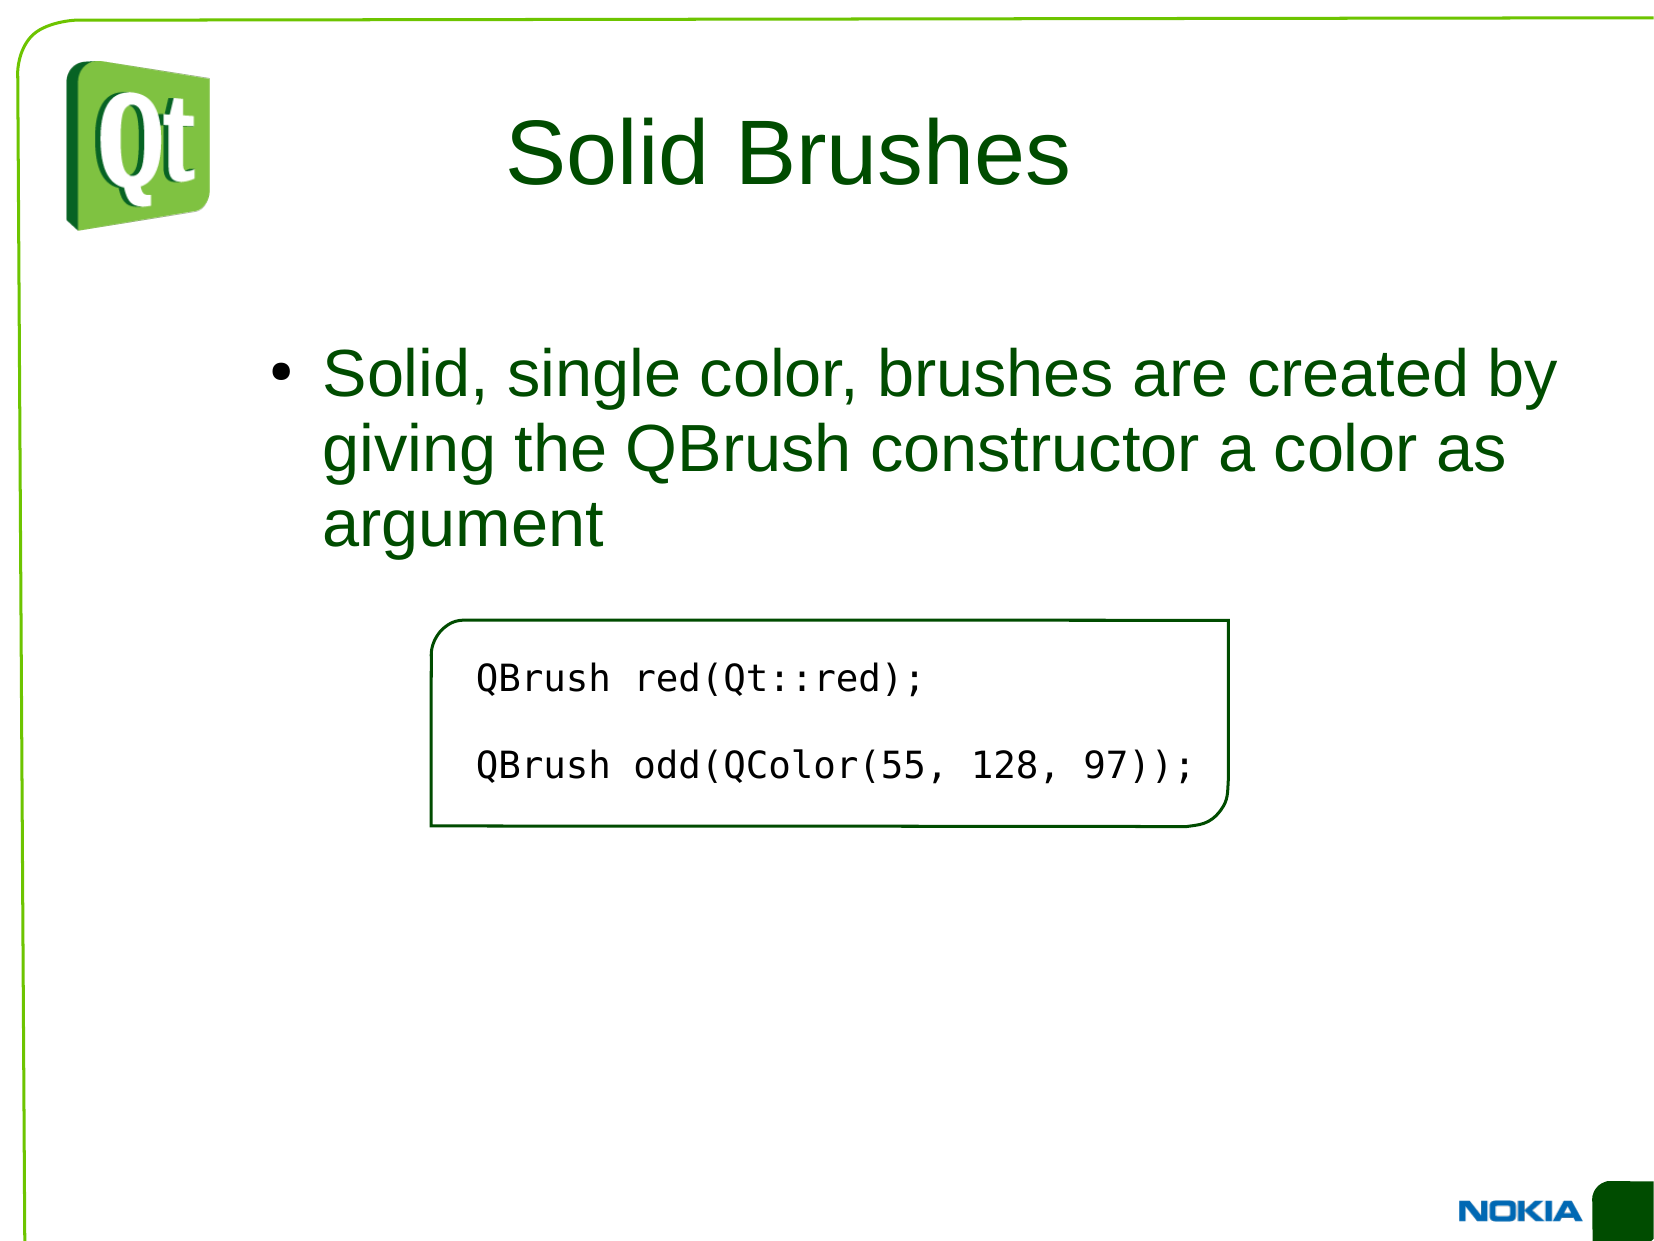

# Solid Brushes
Solid, single color, brushes are created by giving the QBrush constructor a color as argument
QBrush red(Qt::red);
QBrush odd(QColor(55, 128, 97));